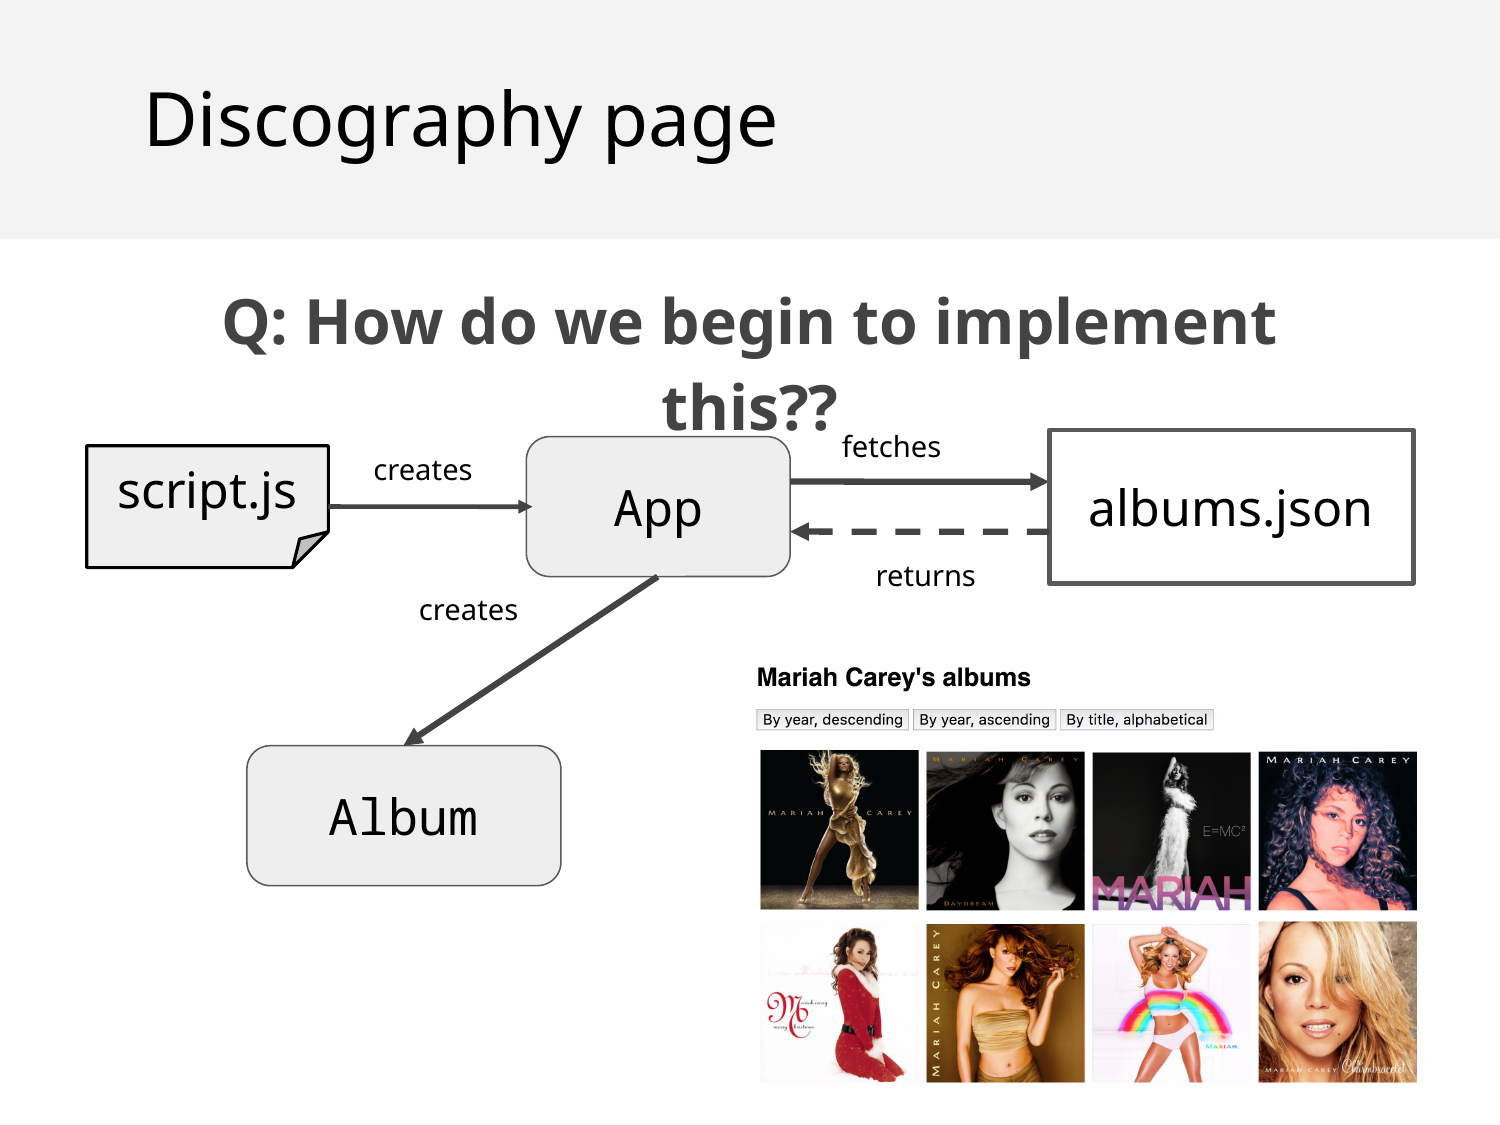

# Discography page
Q: How do we begin to implement this??
fetches
albums.json
creates
App
script.js
returns
creates
Album